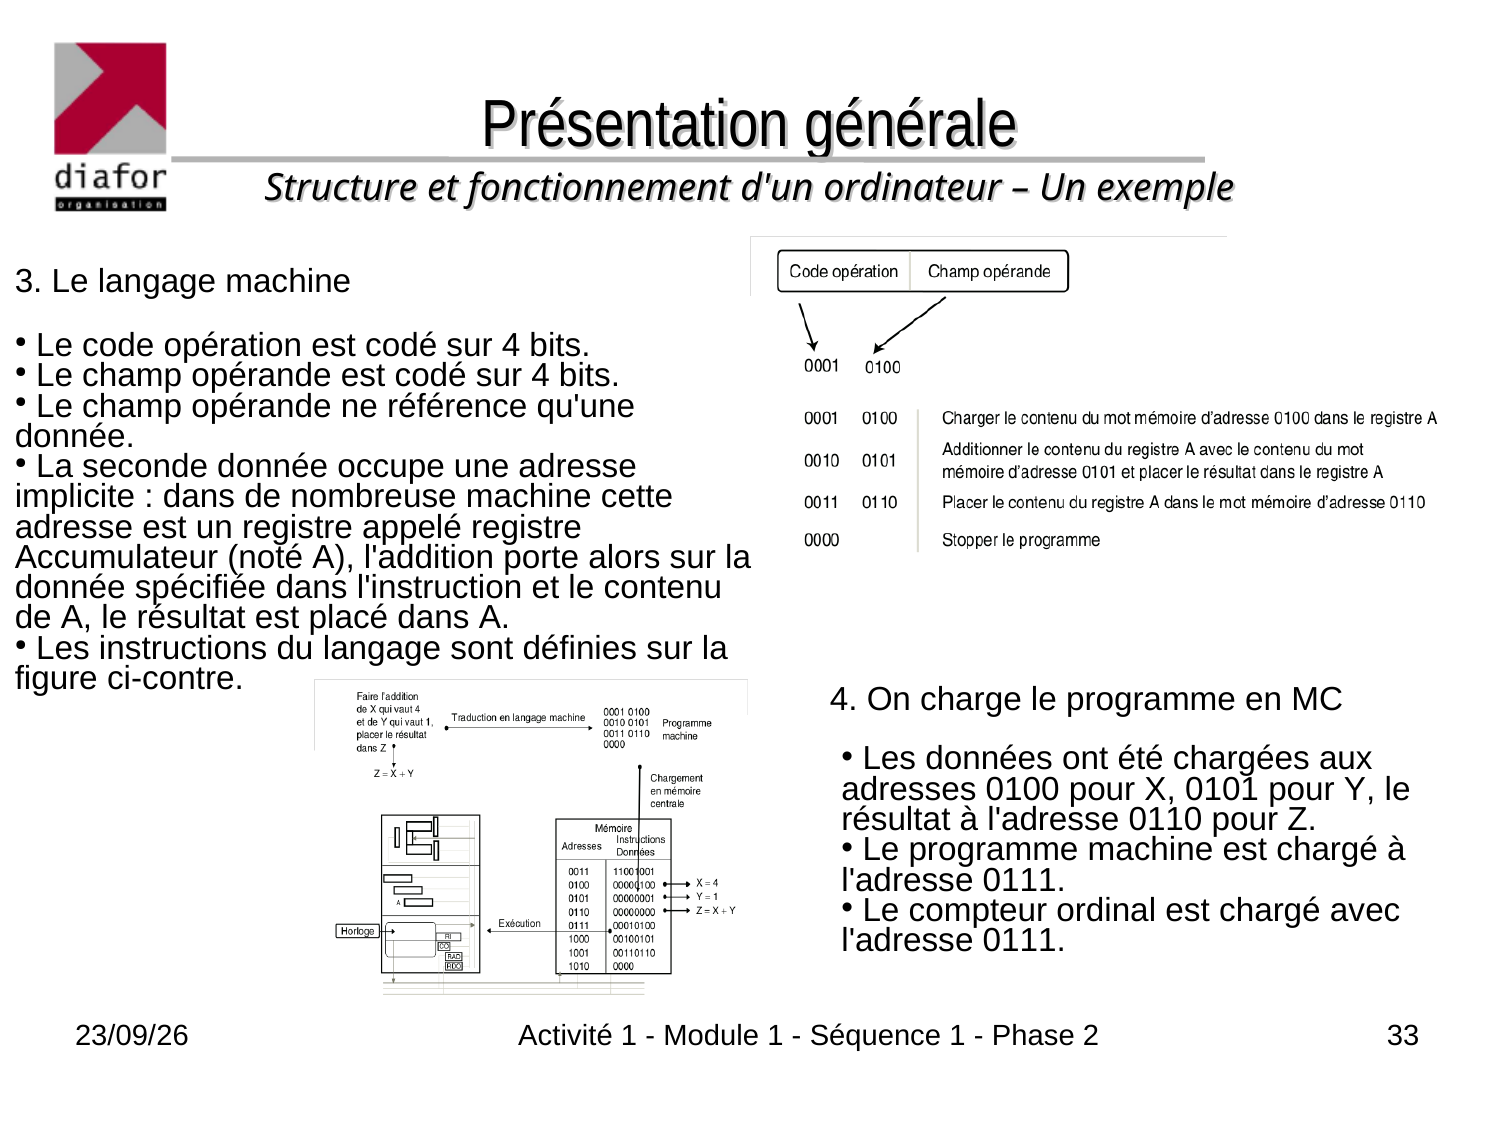

# Présentation générale Structure et fonctionnement d'un ordinateur – Un exemple
3. Le langage machine
 Le code opération est codé sur 4 bits.
 Le champ opérande est codé sur 4 bits.
 Le champ opérande ne référence qu'une donnée.
 La seconde donnée occupe une adresse implicite : dans de nombreuse machine cette adresse est un registre appelé registre Accumulateur (noté A), l'addition porte alors sur la donnée spécifiée dans l'instruction et le contenu de A, le résultat est placé dans A.
 Les instructions du langage sont définies sur la figure ci-contre.
4. On charge le programme en MC
 Les données ont été chargées aux adresses 0100 pour X, 0101 pour Y, le résultat à l'adresse 0110 pour Z.
 Le programme machine est chargé à l'adresse 0111.
 Le compteur ordinal est chargé avec l'adresse 0111.
Activité 1 - Module 1 - Séquence 1 - Phase 2
33